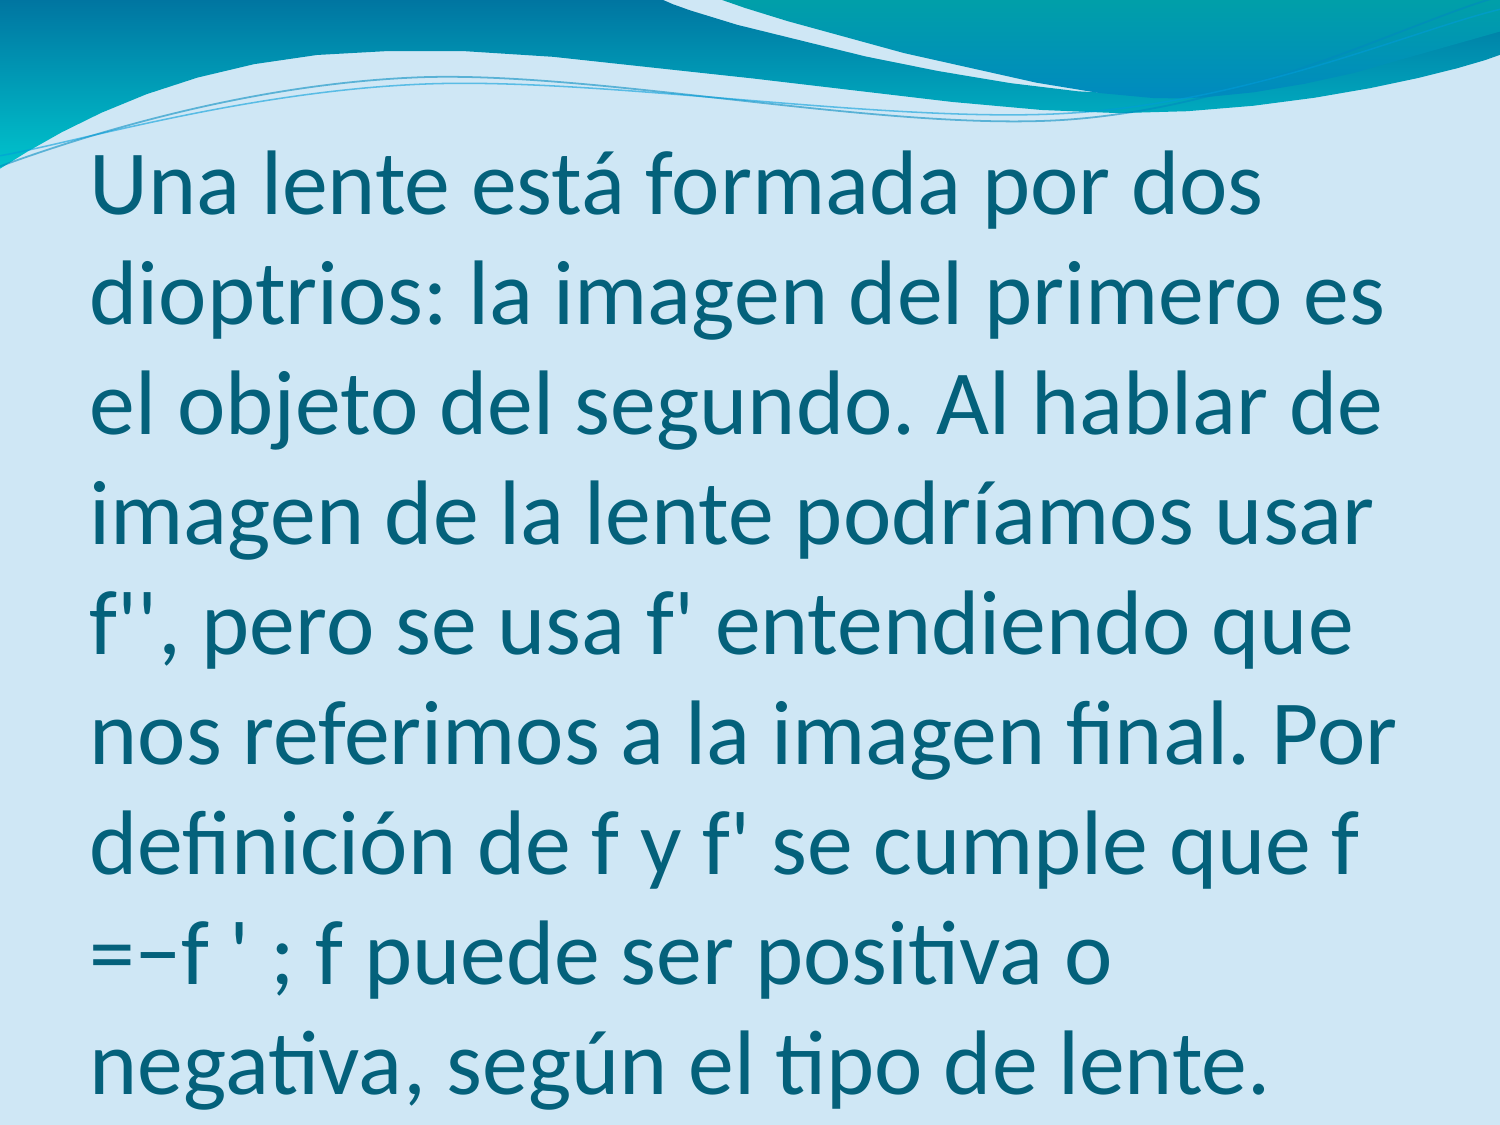

# Una lente está formada por dos dioptrios: la imagen del primero es el objeto del segundo. Al hablar de imagen de la lente podríamos usar f'', pero se usa f' entendiendo que nos referimos a la imagen final. Por definición de f y f' se cumple que f =−f ' ; f puede ser positiva o negativa, según el tipo de lente.